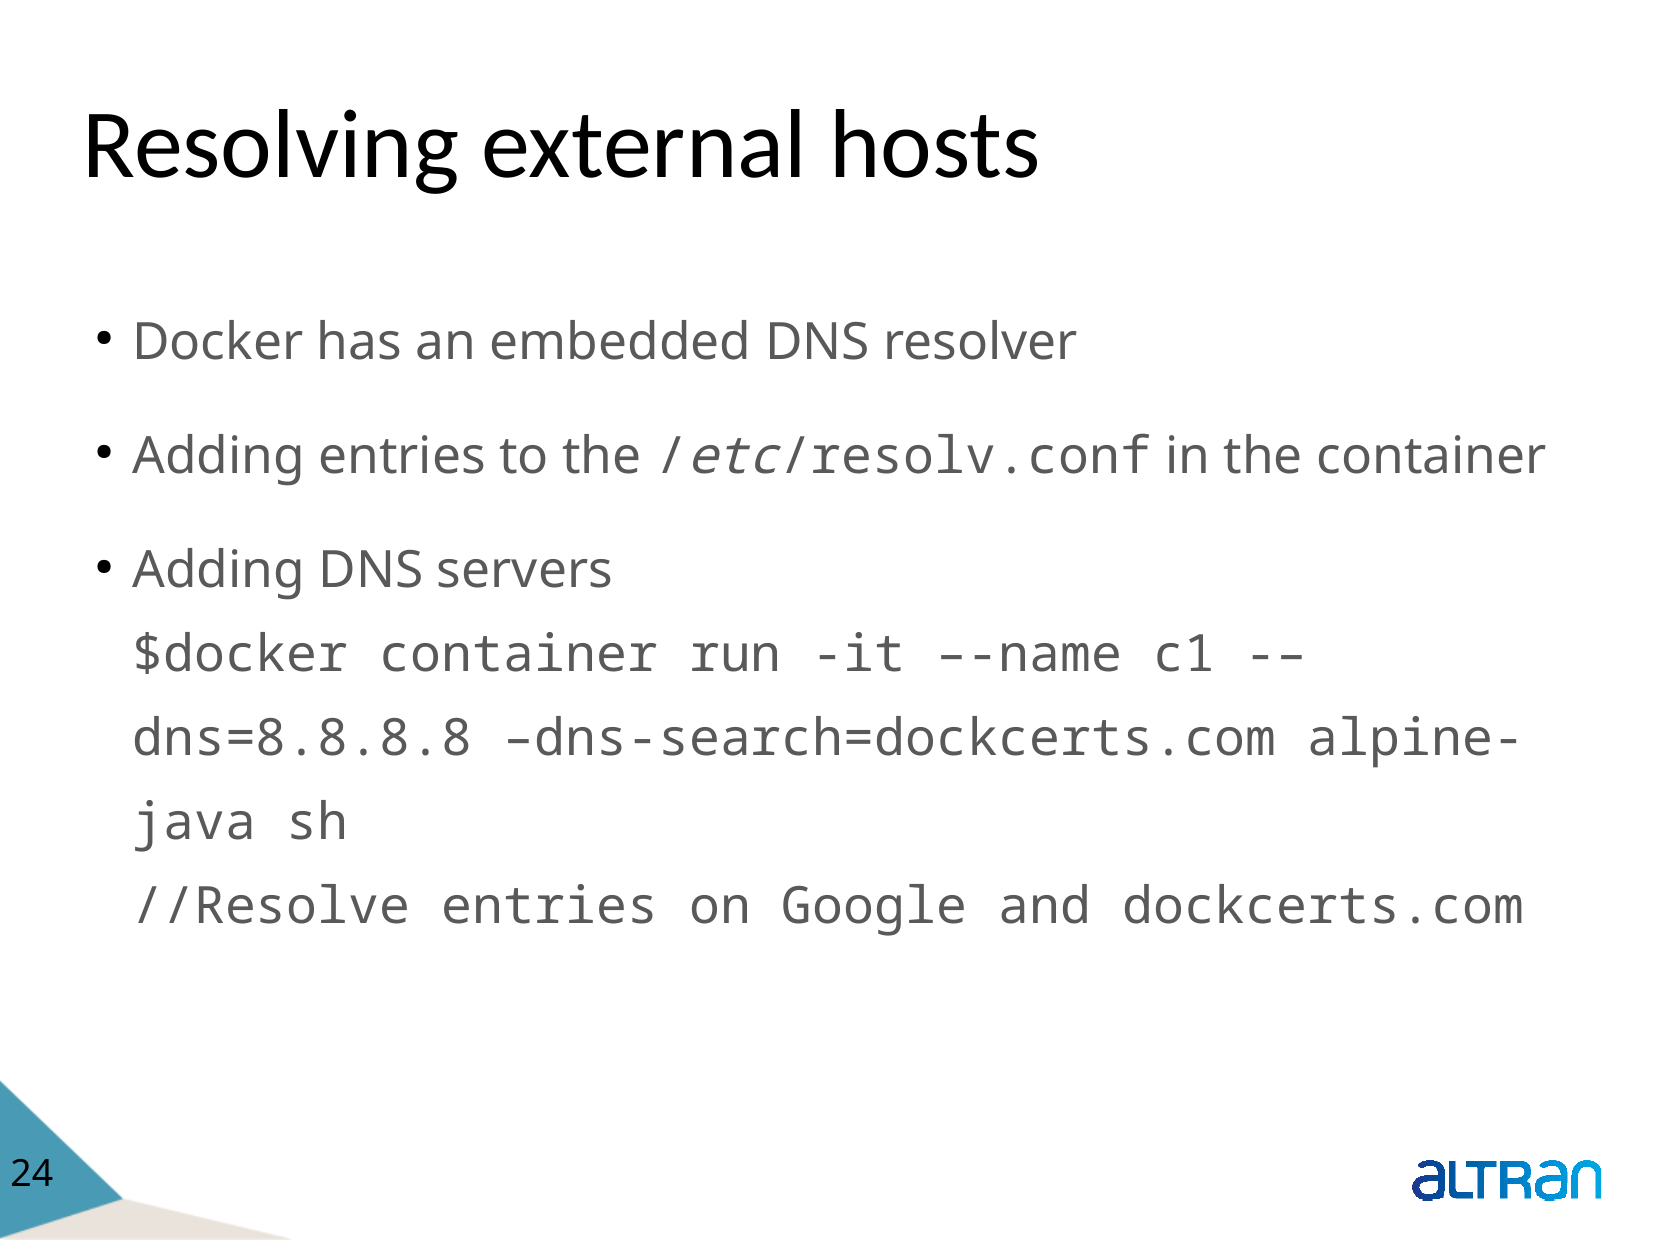

# Resolving external hosts
Docker has an embedded DNS resolver
Adding entries to the /etc/resolv.conf in the container
Adding DNS servers
$docker container run -it –-name c1 -–dns=8.8.8.8 –dns-search=dockcerts.com alpine-java sh
//Resolve entries on Google and dockcerts.com
24